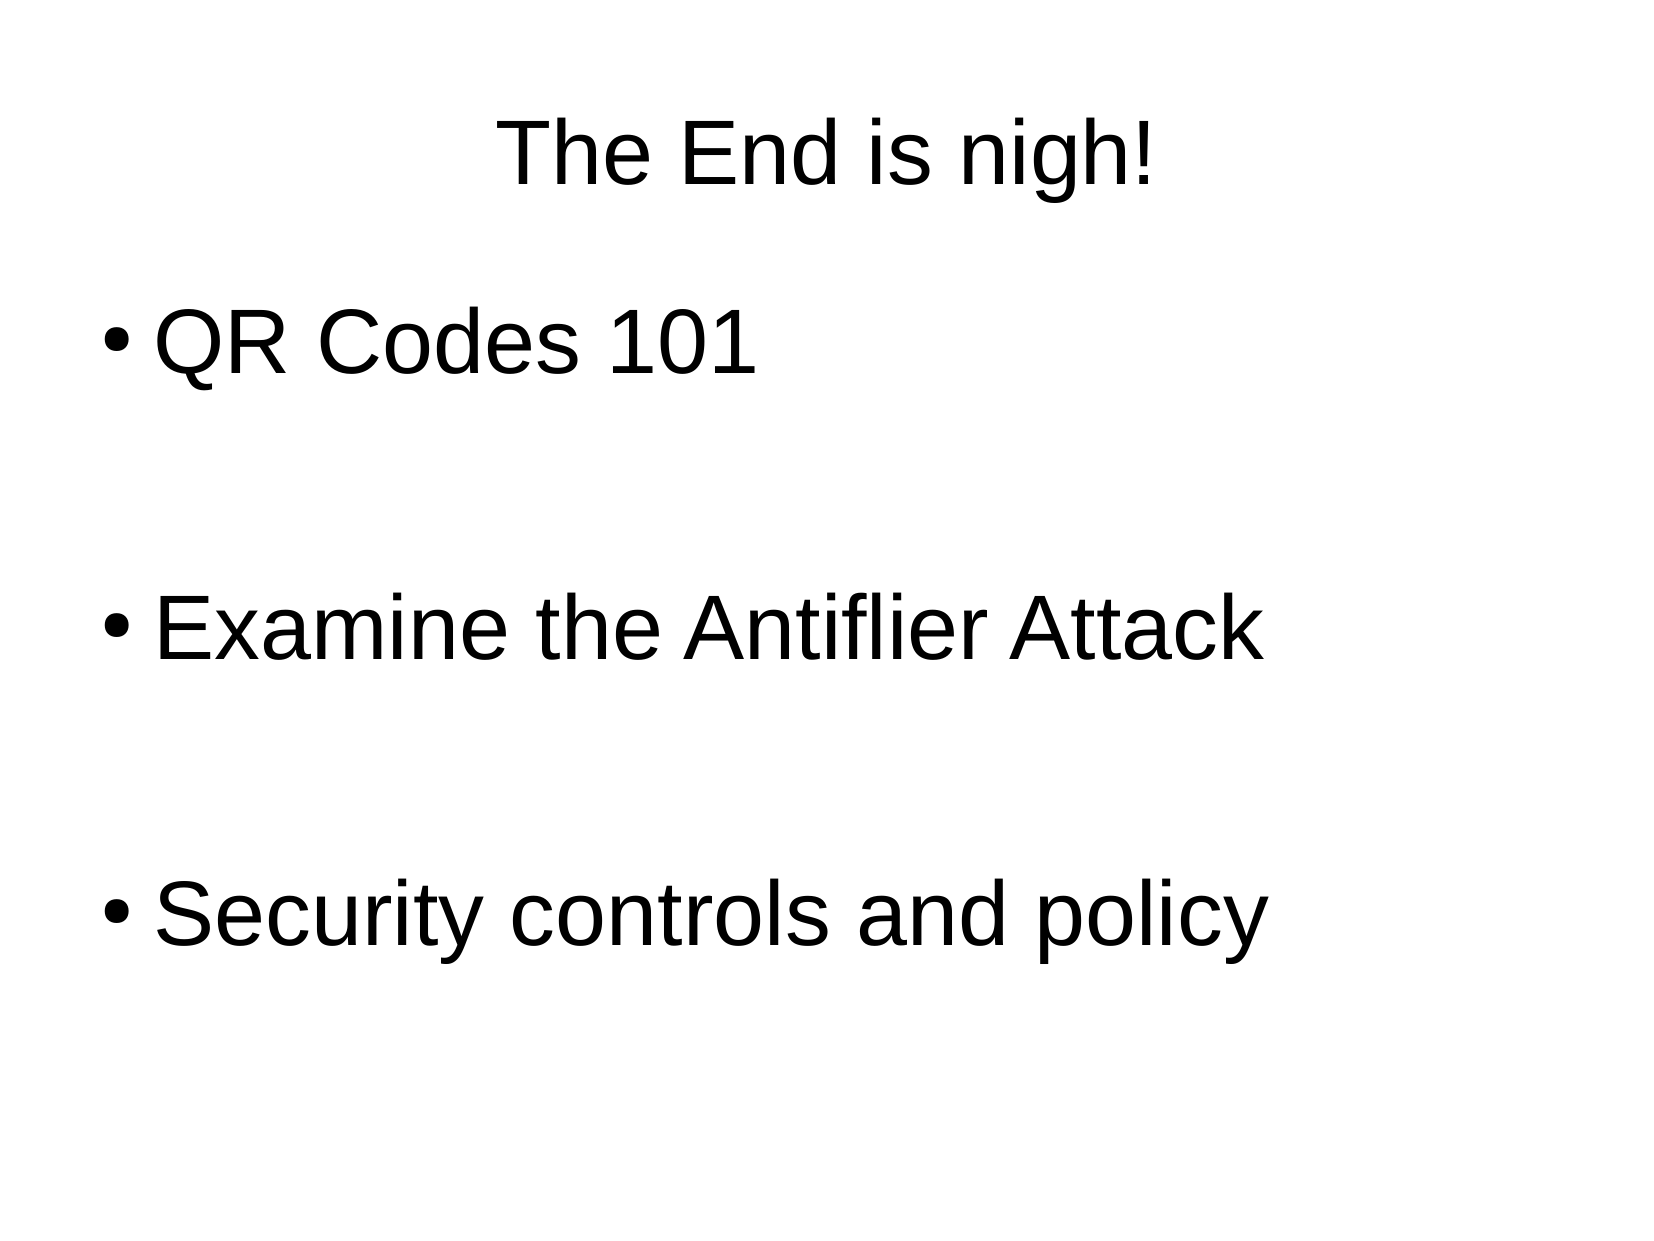

# The End is nigh!
QR Codes 101
Examine the Antiflier Attack
Security controls and policy